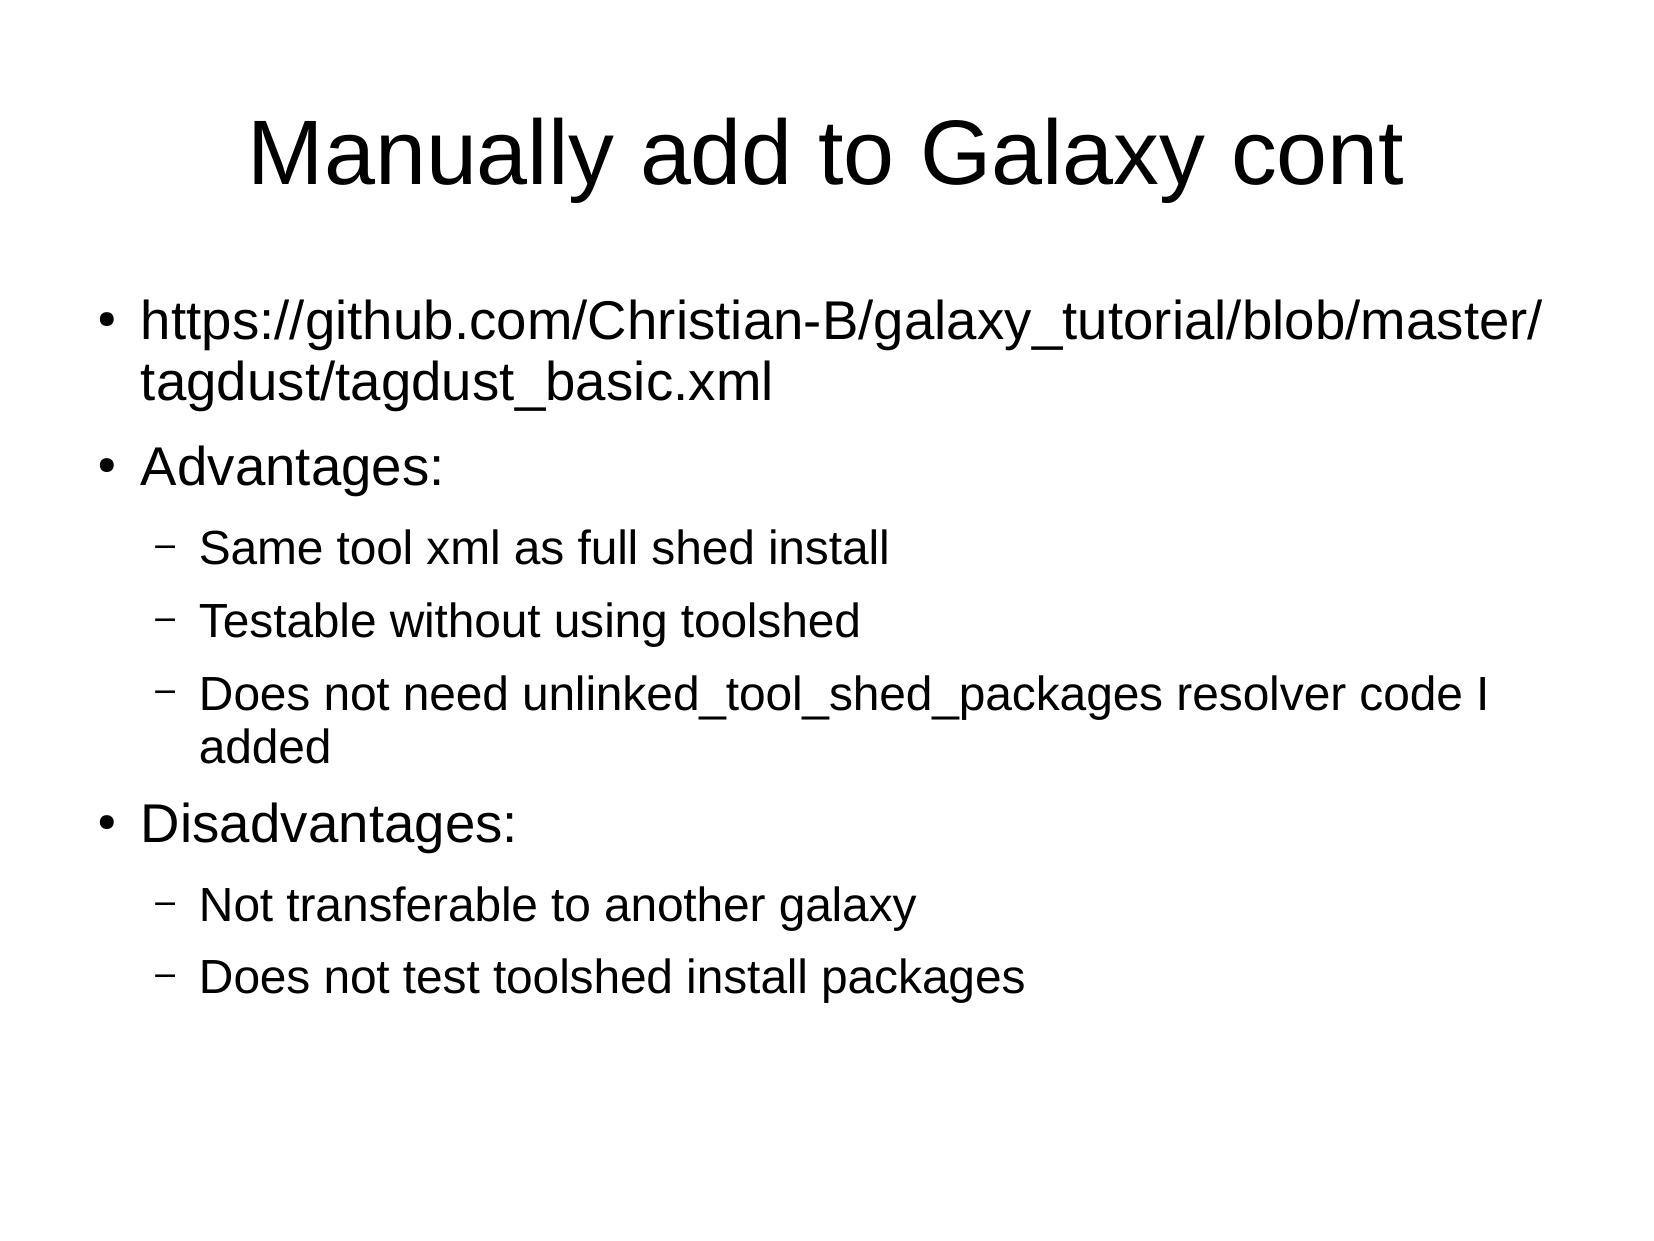

# Manually add to Galaxy cont
https://github.com/Christian-B/galaxy_tutorial/blob/master/tagdust/tagdust_basic.xml
Advantages:
Same tool xml as full shed install
Testable without using toolshed
Does not need unlinked_tool_shed_packages resolver code I added
Disadvantages:
Not transferable to another galaxy
Does not test toolshed install packages